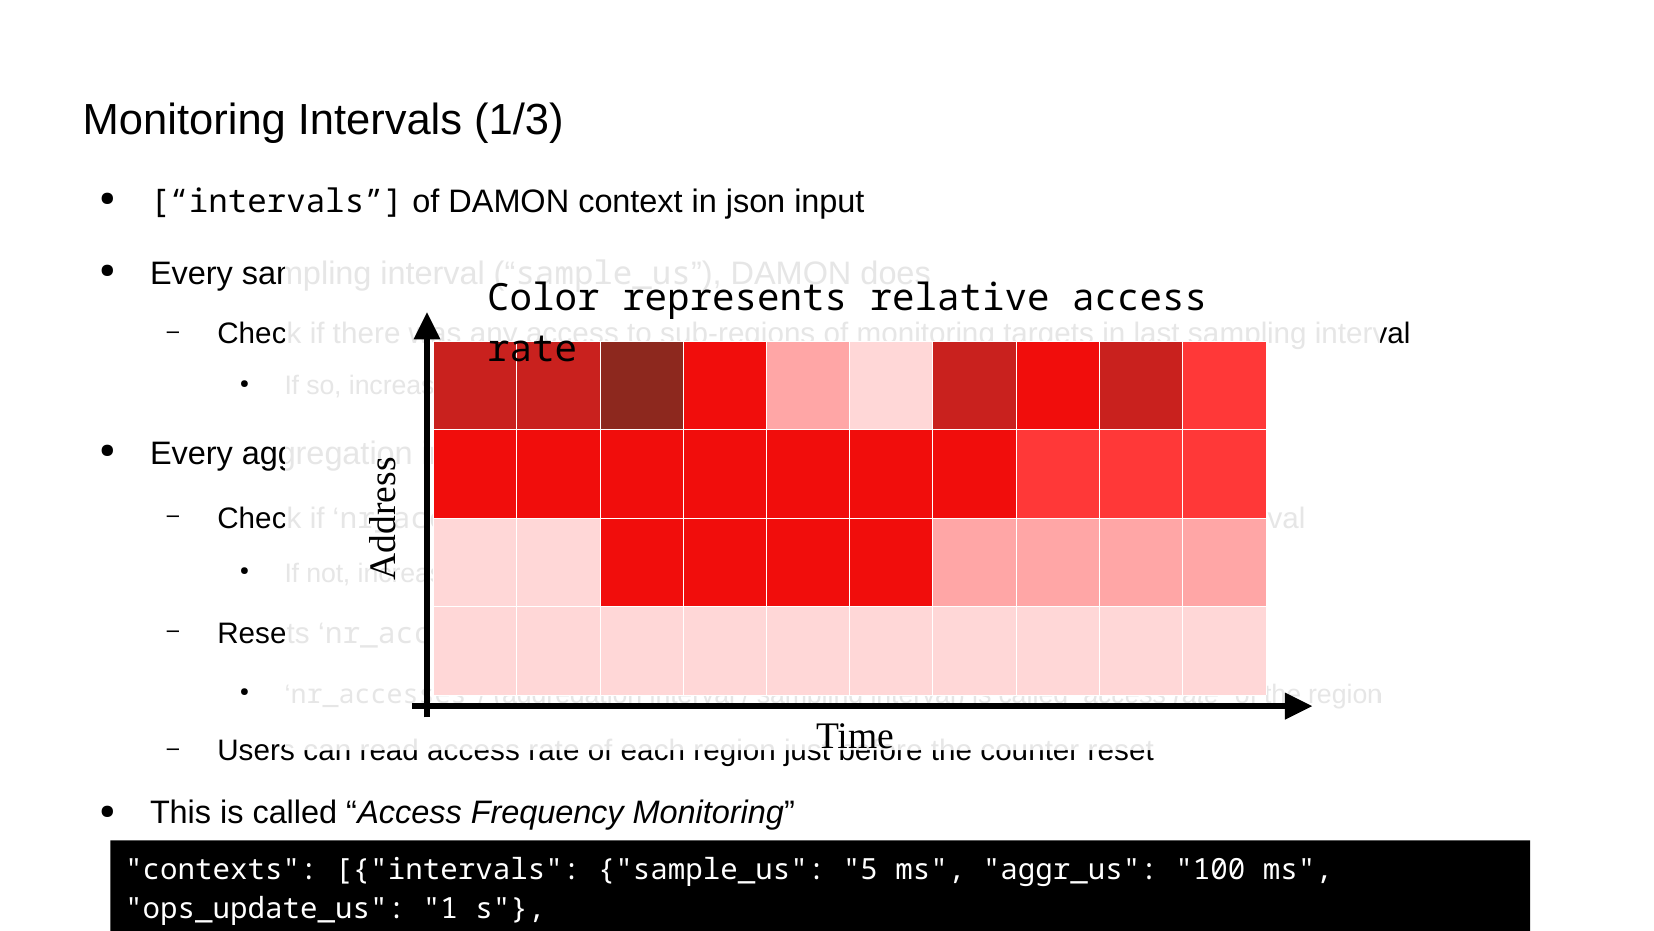

# Monitoring Intervals (1/3)
[“intervals”] of DAMON context in json input
Every sampling interval (“sample_us”), DAMON does
Check if there was any access to sub-regions of monitoring targets in last sampling interval
If so, increase a counter (‘nr_accesses’) of the sub-region
Every aggregation interval (“aggr_us”), DAMON does
Check if ‘nr_accesses’ significantly changed from that of last aggregation interval
If not, increase a counter (‘age’) of the region, reset the counter otherwise
Resets ‘nr_accesses’
‘nr_accesses’ / (aggregation interval / sampling interval) is called “access rate” of the region
Users can read access rate of each region just before the counter reset
This is called “Access Frequency Monitoring”
Color represents relative access rate
| | | | | | | | | | |
| --- | --- | --- | --- | --- | --- | --- | --- | --- | --- |
| | | | | | | | | | |
| | | | | | | | | | |
| | | | | | | | | | |
Address
Time
"contexts": [{"intervals": {"sample_us": "5 ms", "aggr_us": "100 ms", "ops_update_us": "1 s"},